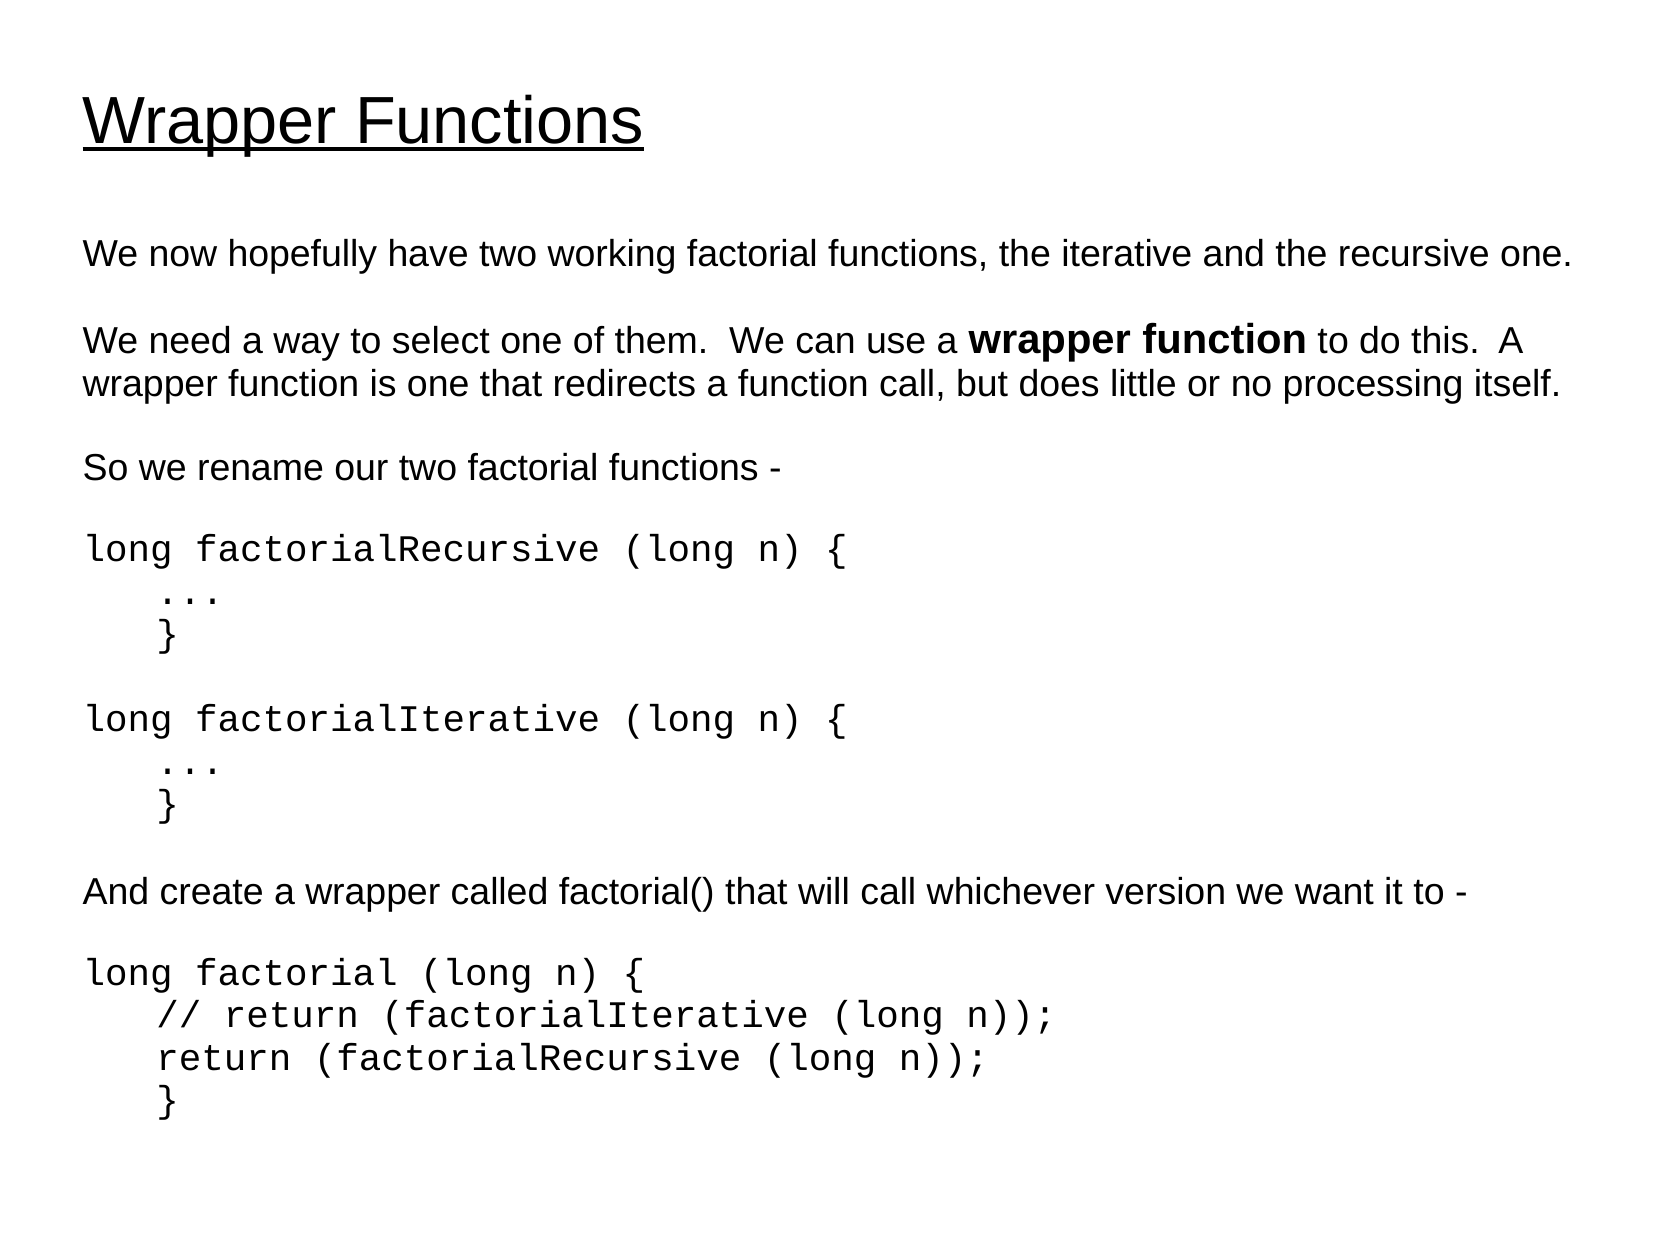

# Wrapper Functions
We now hopefully have two working factorial functions, the iterative and the recursive one.
We need a way to select one of them. We can use a wrapper function to do this. A wrapper function is one that redirects a function call, but does little or no processing itself.
So we rename our two factorial functions -
long factorialRecursive (long n) {
	...
	}
long factorialIterative (long n) {
	...
	}
And create a wrapper called factorial() that will call whichever version we want it to -
long factorial (long n) {
	// return (factorialIterative (long n));
	return (factorialRecursive (long n));
	}